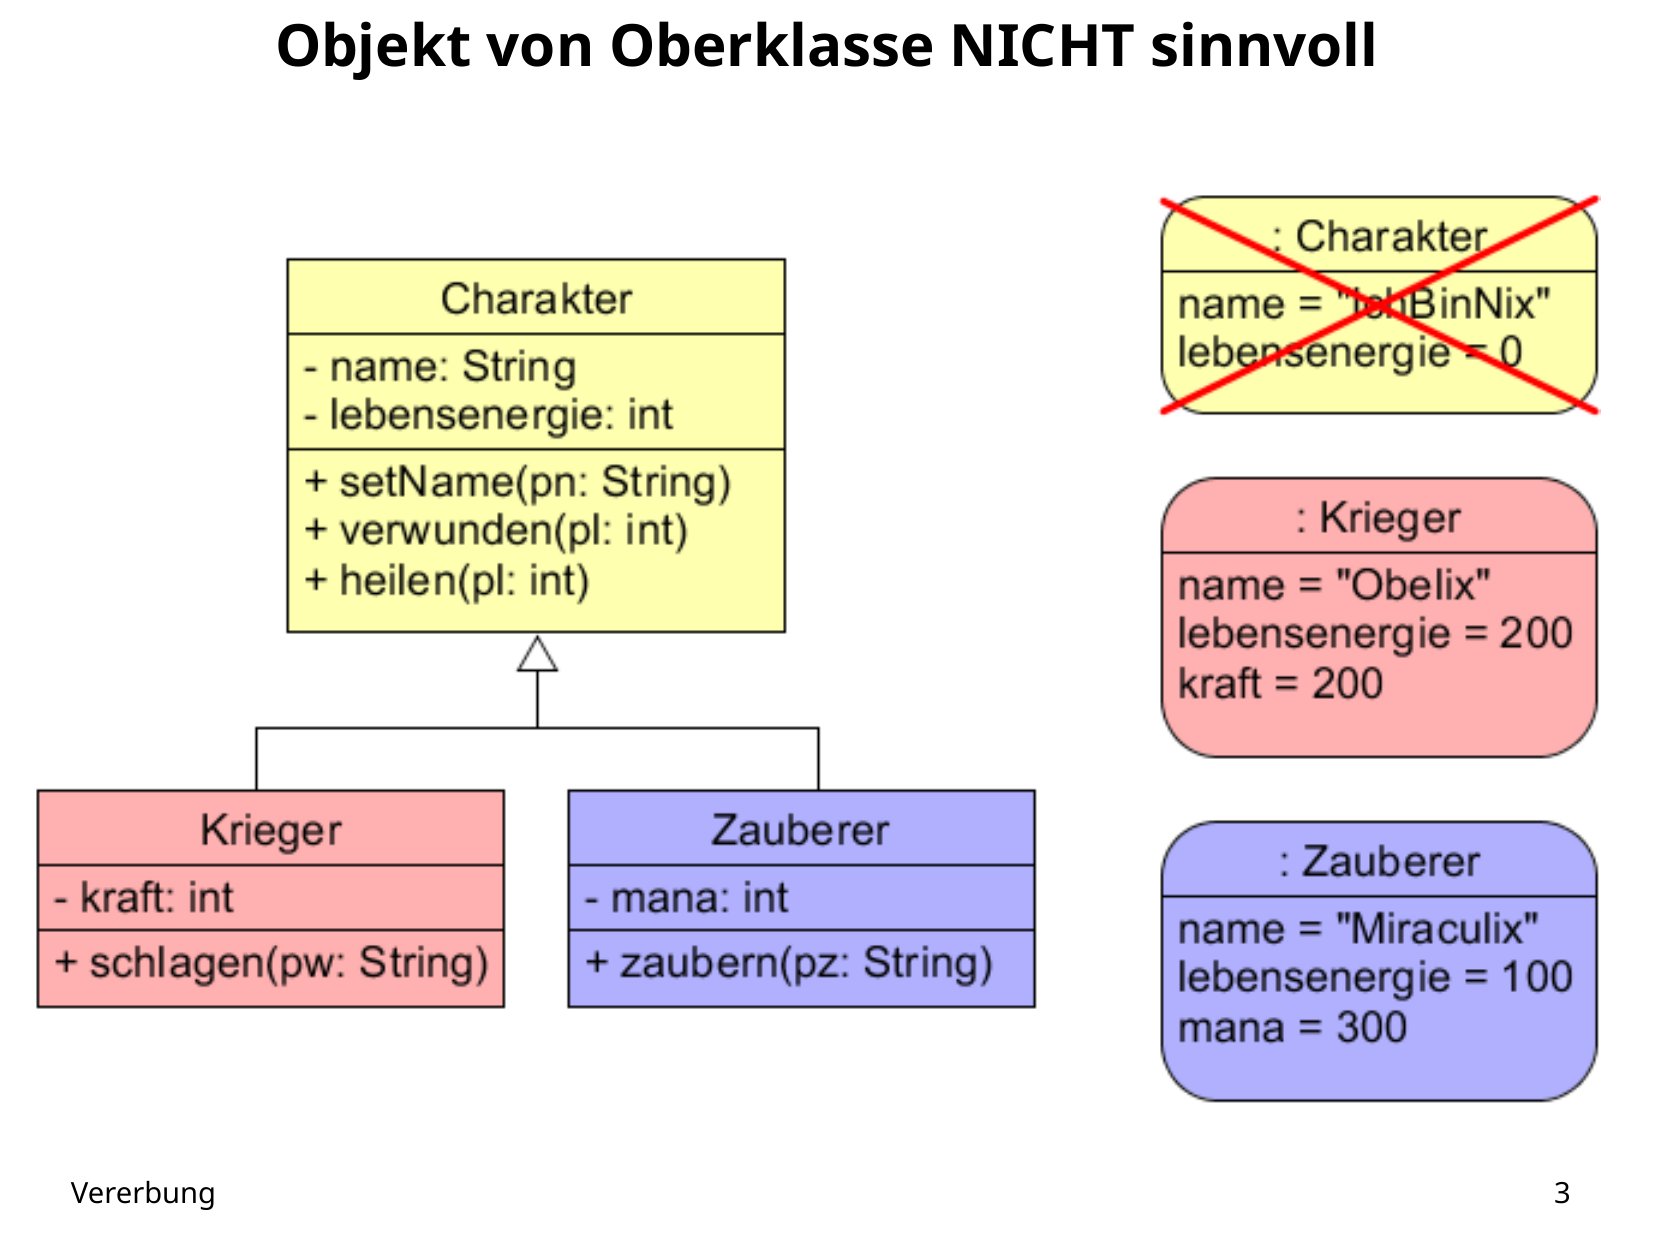

# Objekt von Oberklasse NICHT sinnvoll
Vererbung
3